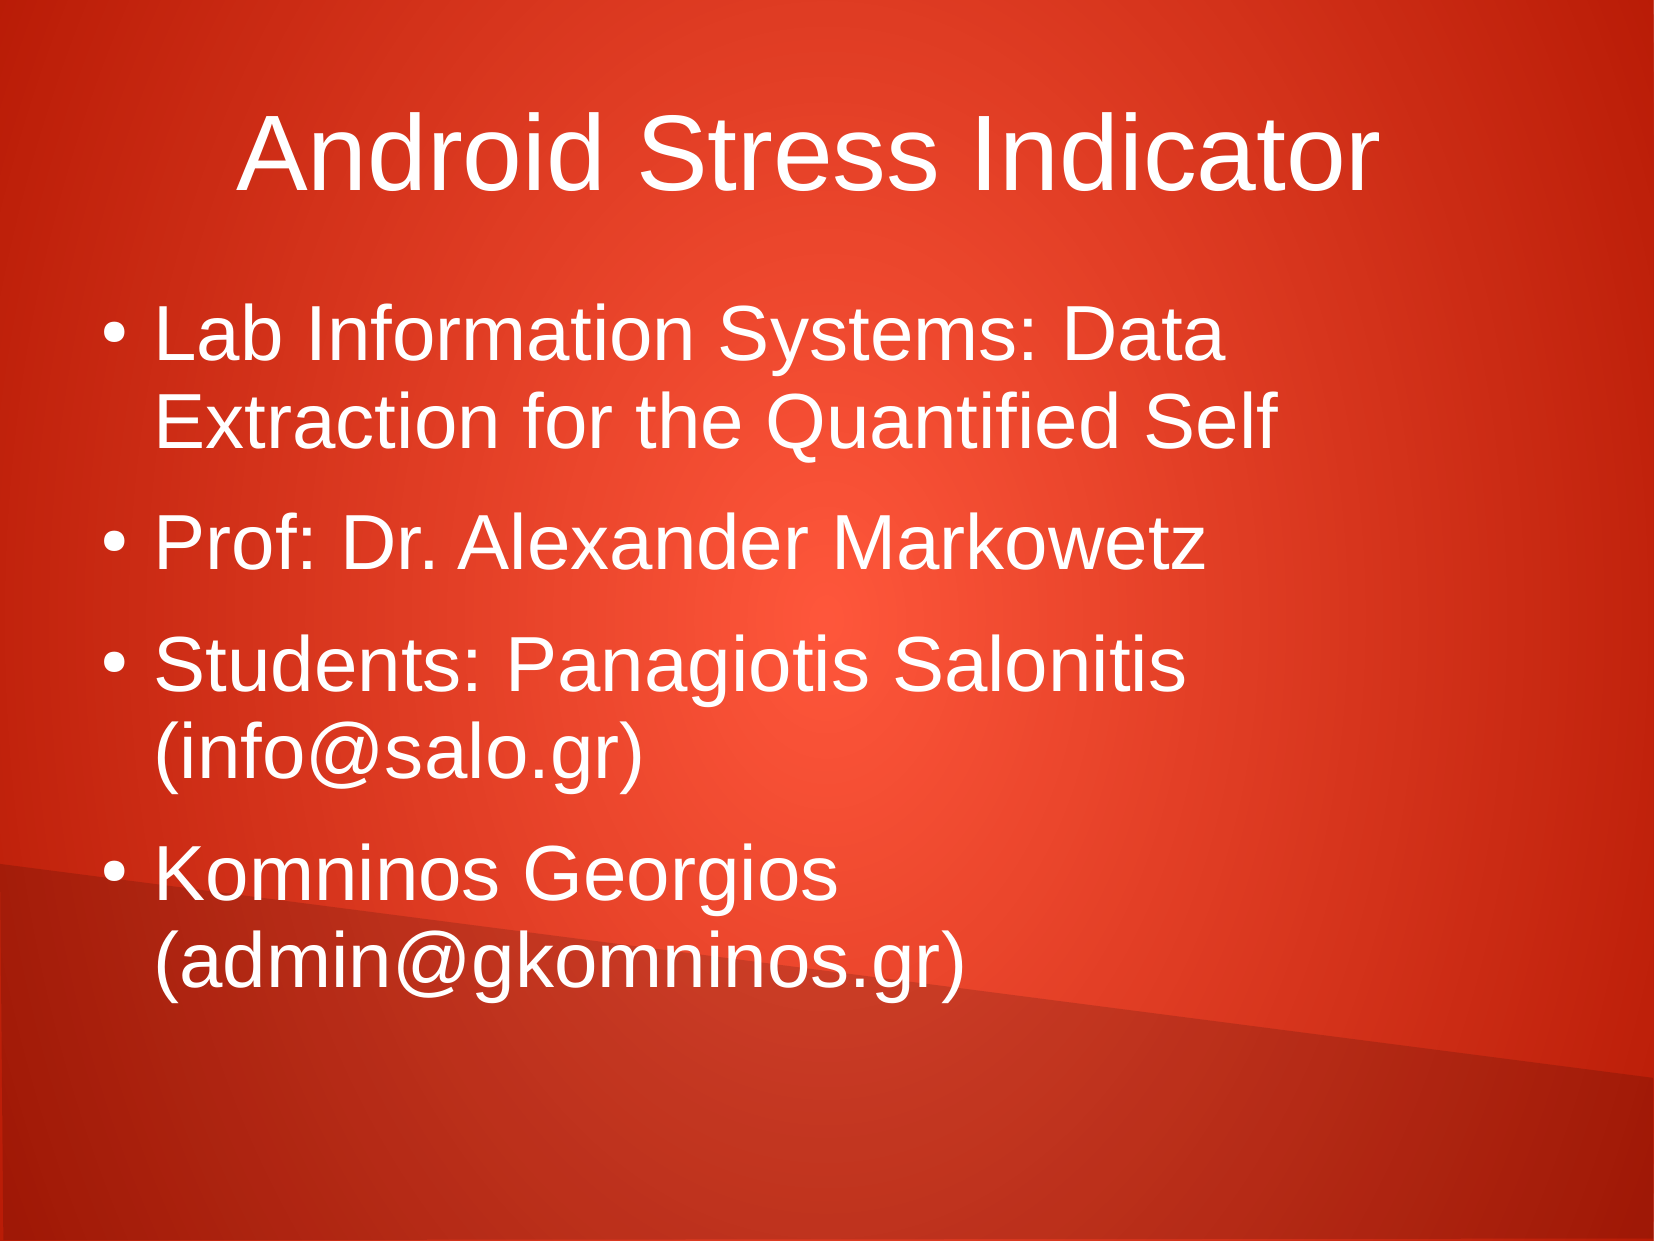

# Android Stress Indicator
Lab Information Systems: Data Extraction for the Quantified Self
Prof: Dr. Alexander Markowetz
Students: Panagiotis Salonitis (info@salo.gr)
Komninos Georgios (admin@gkomninos.gr)